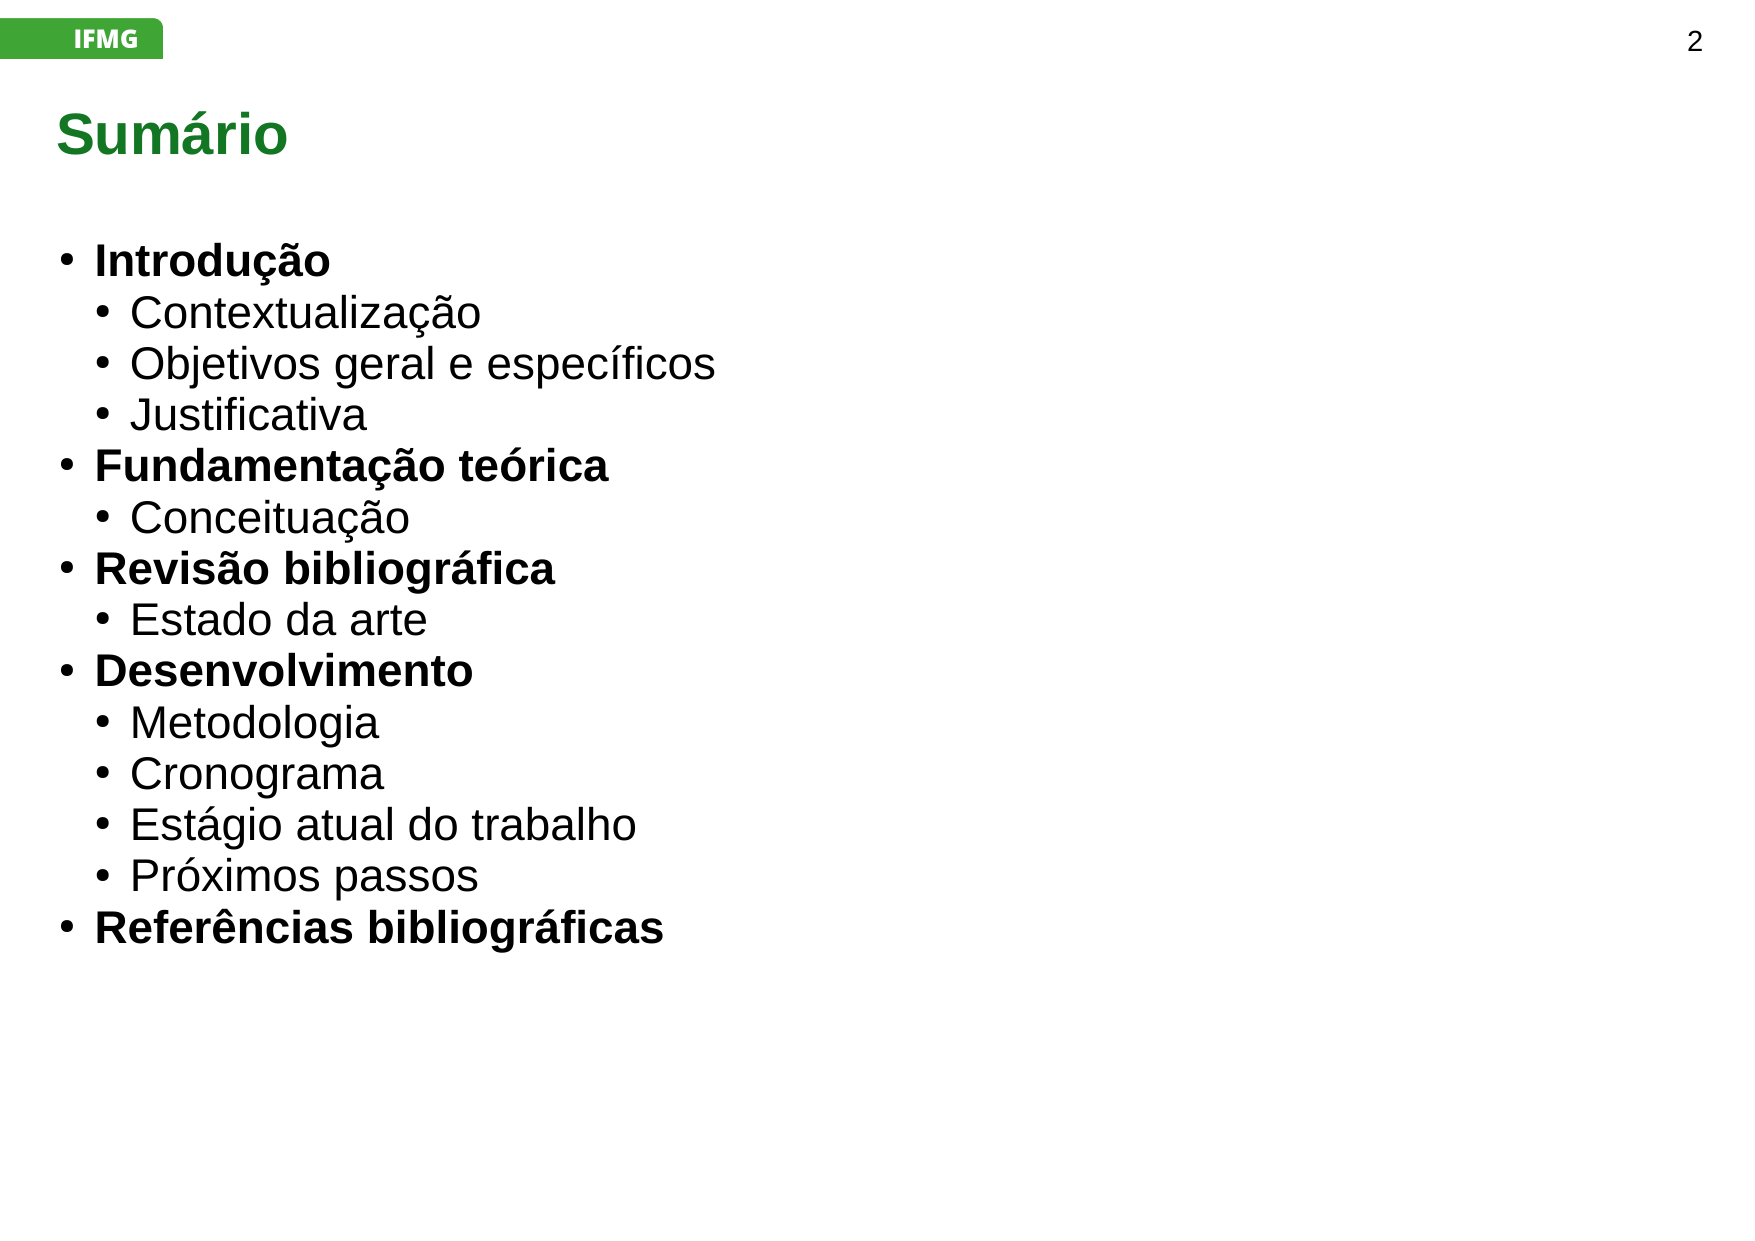

Sumário
Introdução
Contextualização
Objetivos geral e específicos
Justificativa
Fundamentação teórica
Conceituação
Revisão bibliográfica
Estado da arte
Desenvolvimento
Metodologia
Cronograma
Estágio atual do trabalho
Próximos passos
Referências bibliográficas